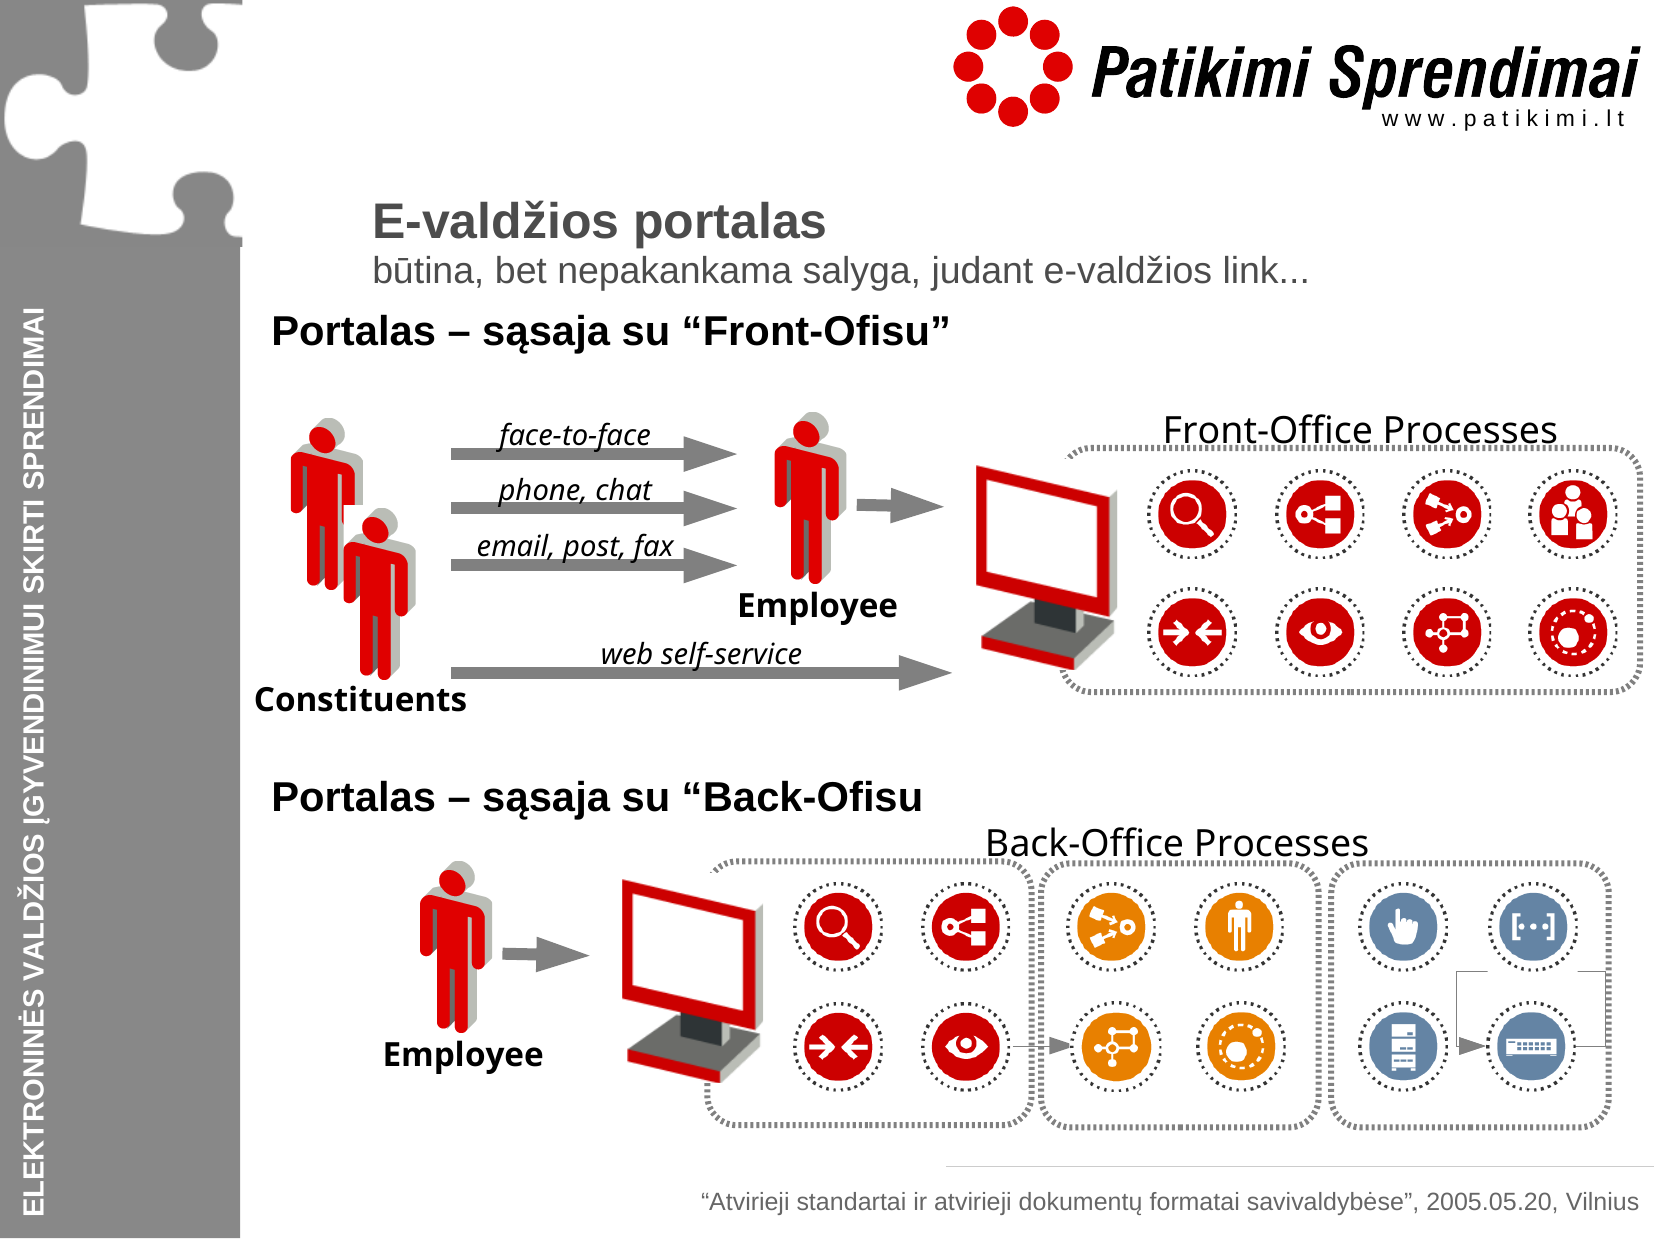

E-valdžios portalas
būtina, bet nepakankama salyga, judant e-valdžios link...
Portalas – sąsaja su “Front-Ofisu”
Portalas – sąsaja su “Back-Ofisu
Front-Office Processes
face-to-face
phone, chat
email, post, fax
Employee
web self-service
Constituents
Back-Office Processes
Employee